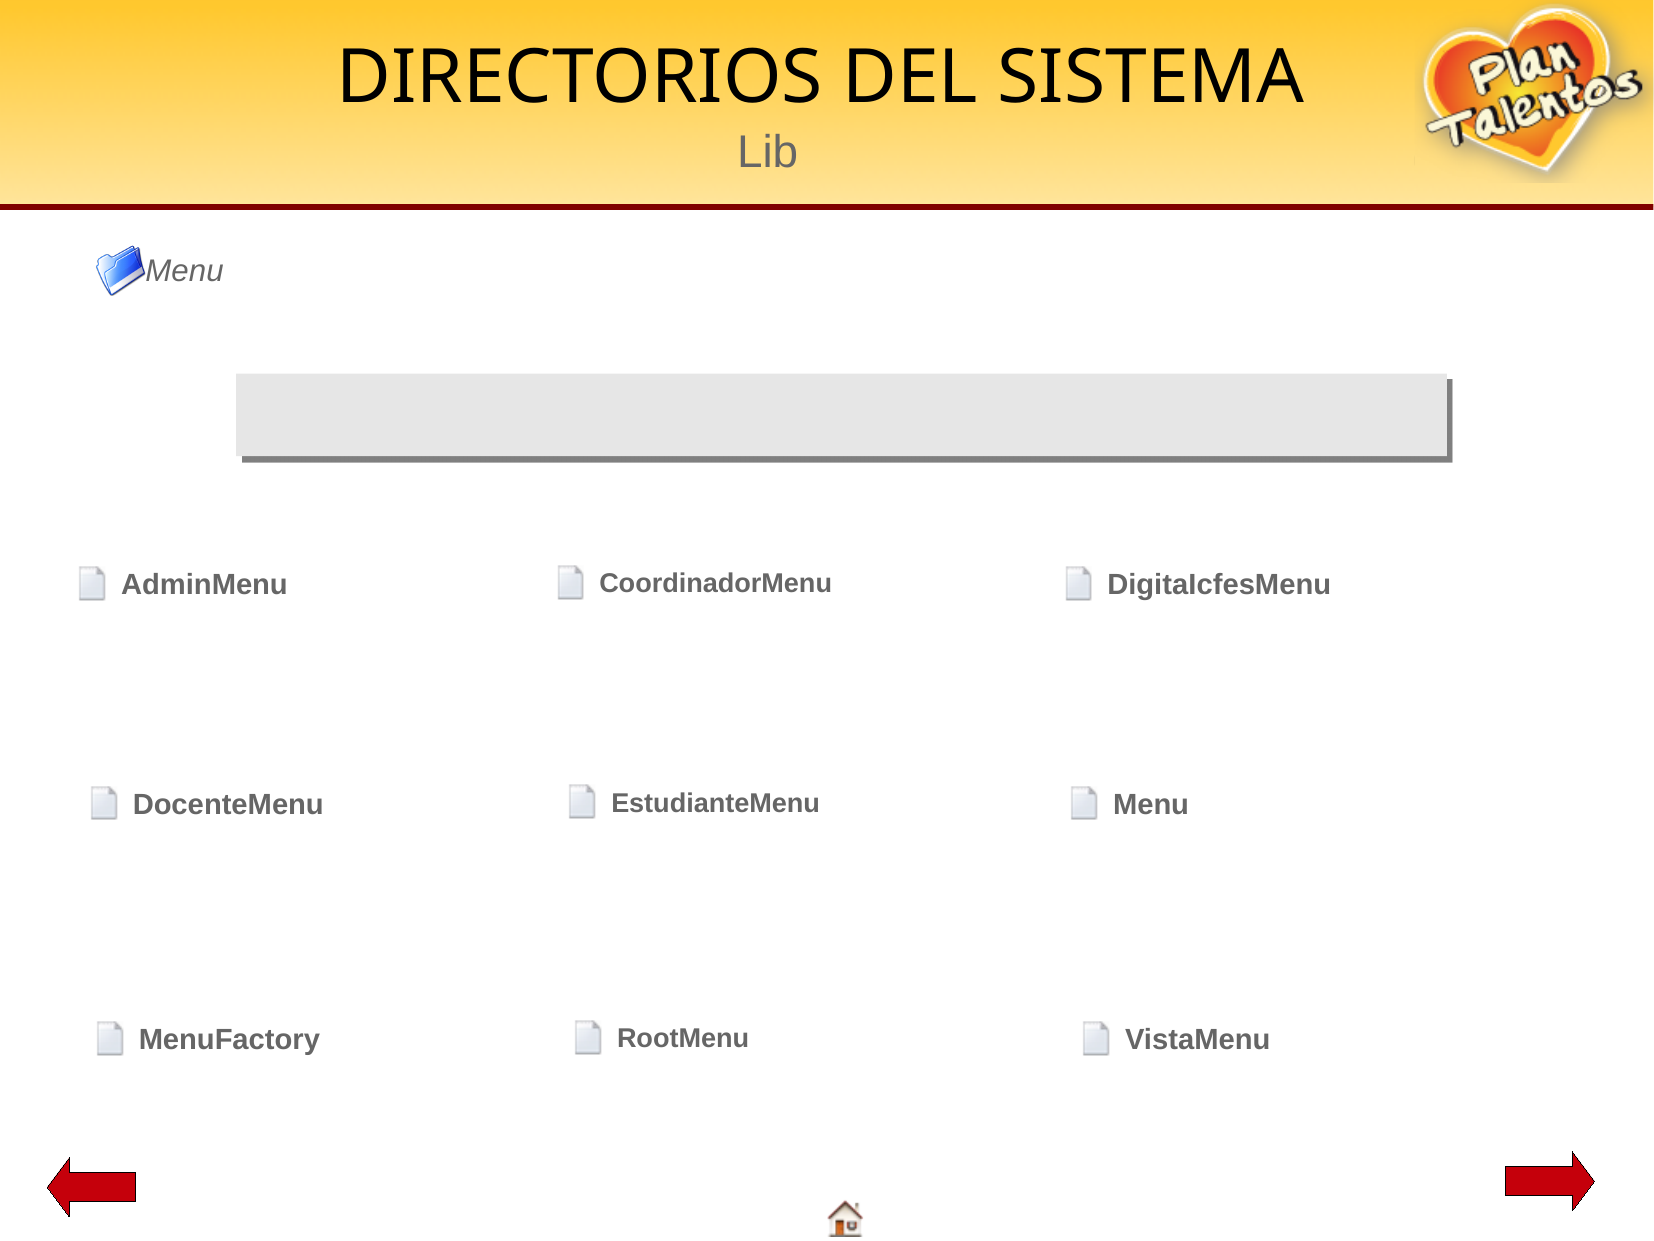

# DIRECTORIOS DEL SISTEMA
Lib
Menu
AdminMenu
CoordinadorMenu
DigitaIcfesMenu
DocenteMenu
EstudianteMenu
Menu
MenuFactory
RootMenu
VistaMenu